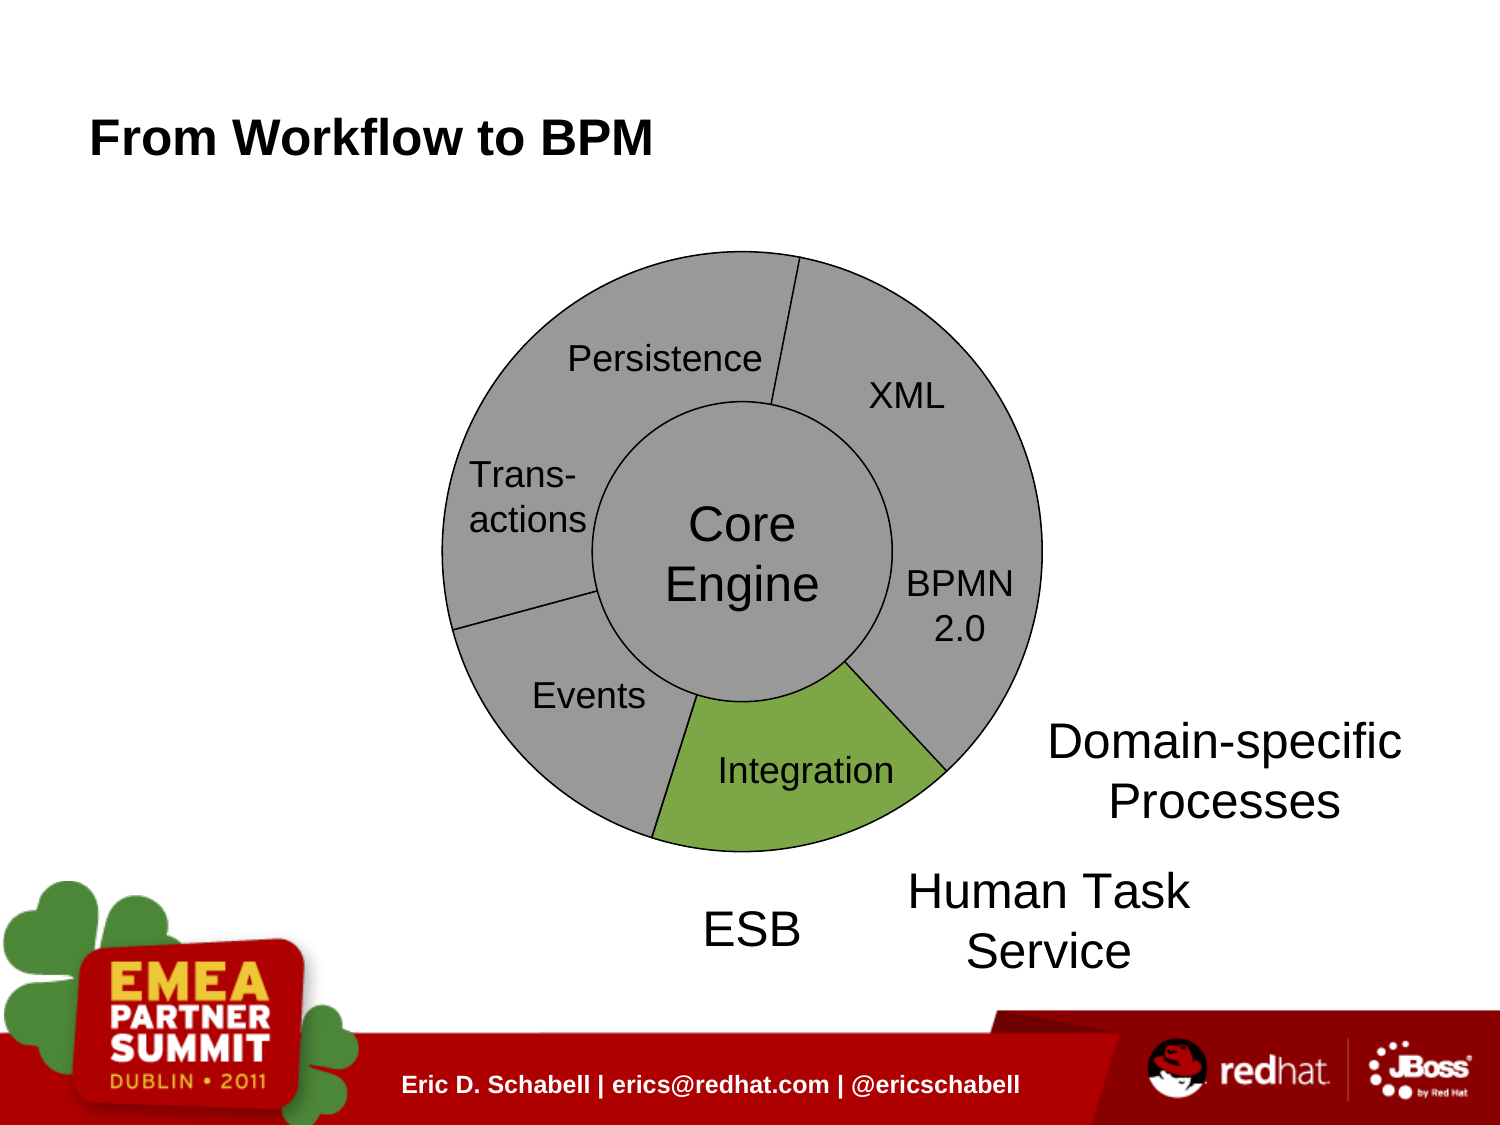

# From Workflow to BPM
Persistence
XML
Core
Engine
Trans-
actions
BPMN
2.0
Events
Domain-specific
Processes
Integration
Human Task
Service
ESB